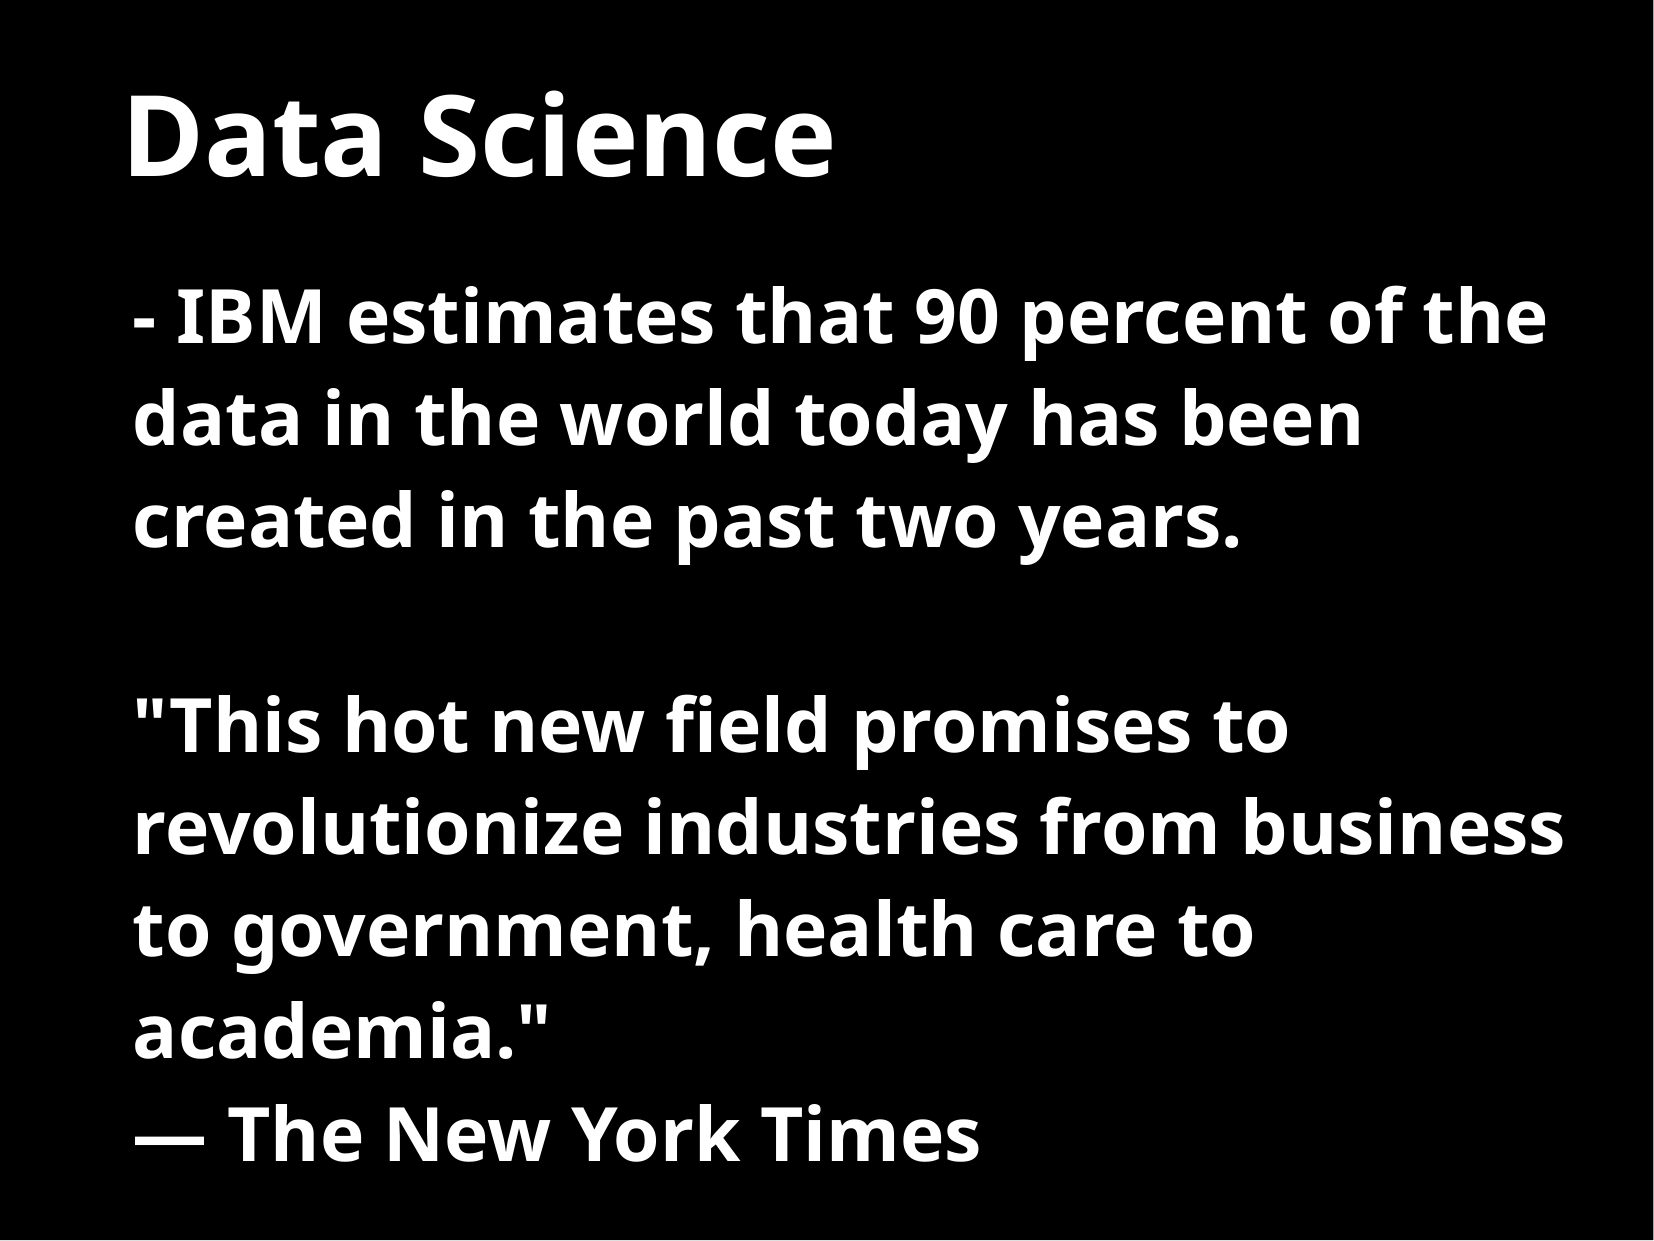

Data Science
- IBM estimates that 90 percent of the data in the world today has been created in the past two years.
"This hot new field promises to revolutionize industries from business to government, health care to academia."
— The New York Times